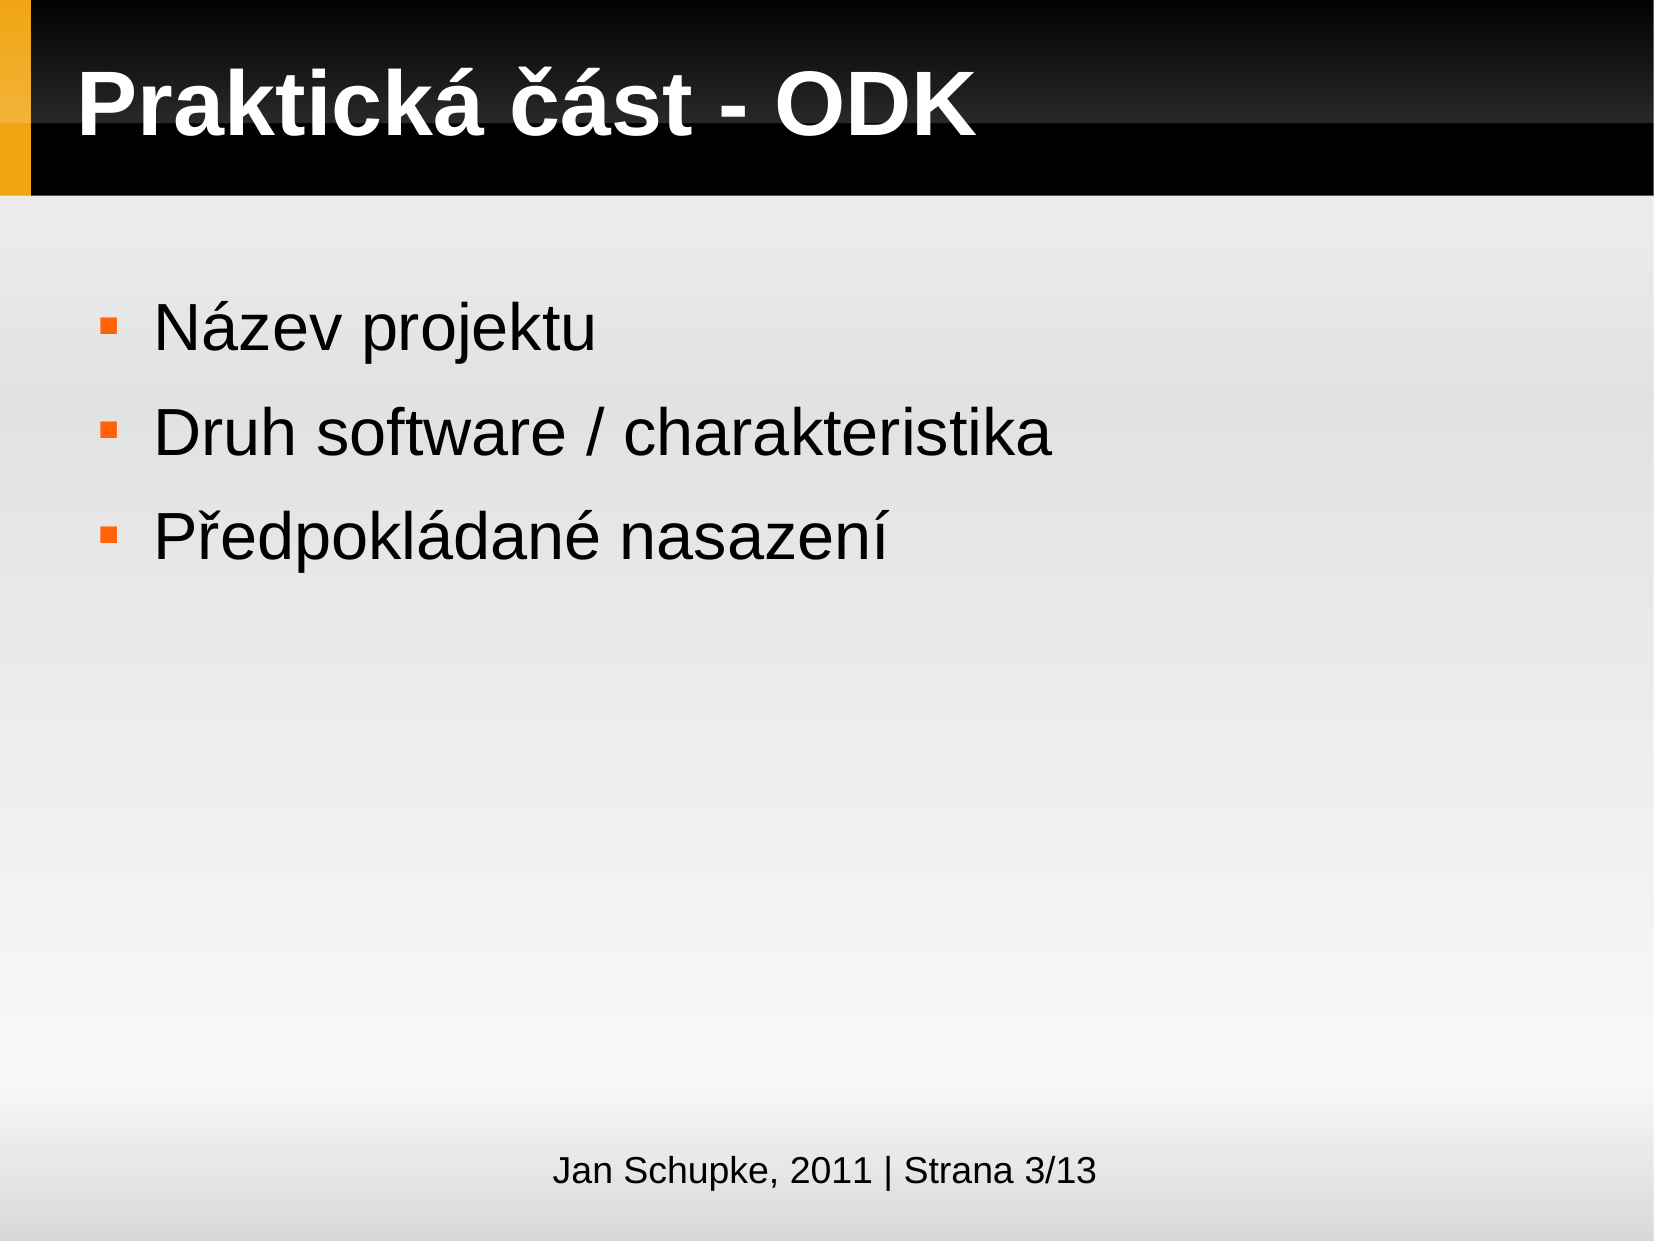

# Praktická část - ODK
Název projektu
Druh software / charakteristika
Předpokládané nasazení
Jan Schupke, 2011 | Strana /13